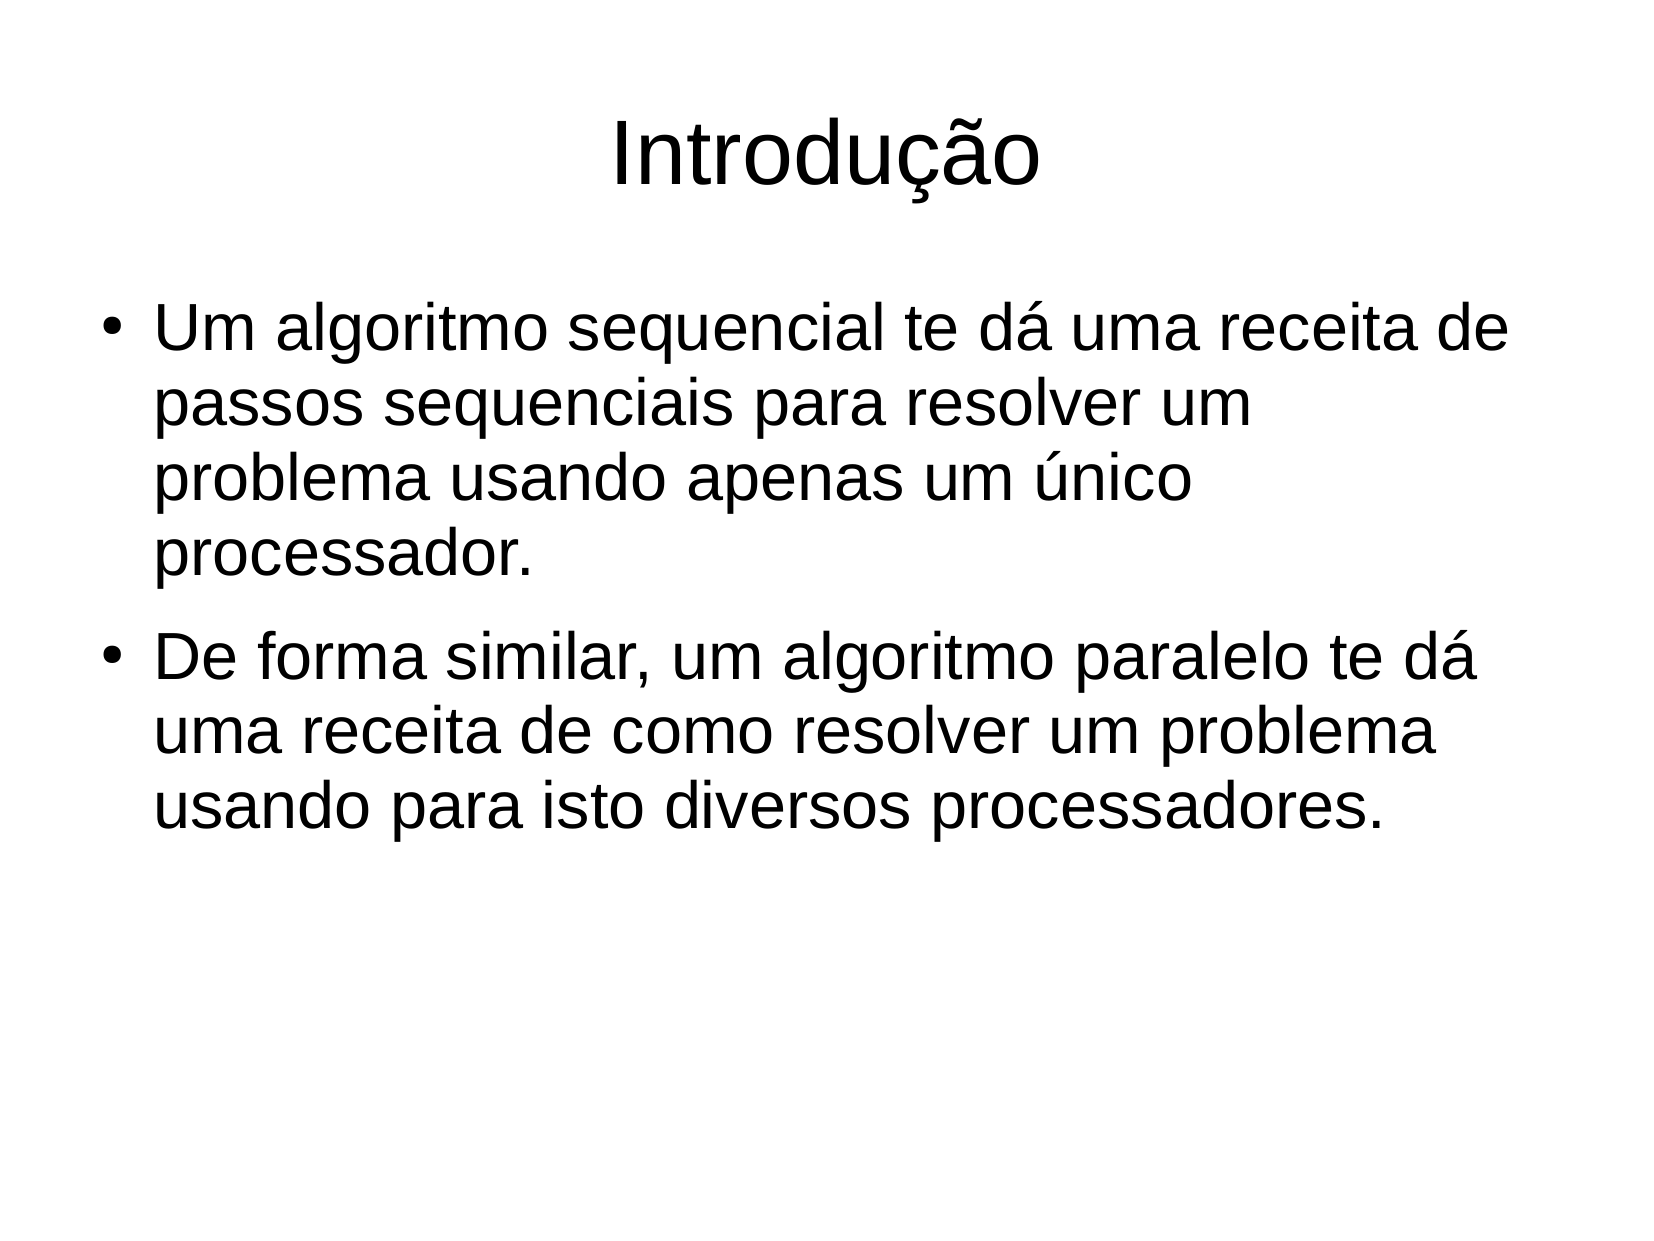

# Introdução
Um algoritmo sequencial te dá uma receita de passos sequenciais para resolver um problema usando apenas um único processador.
De forma similar, um algoritmo paralelo te dá uma receita de como resolver um problema usando para isto diversos processadores.